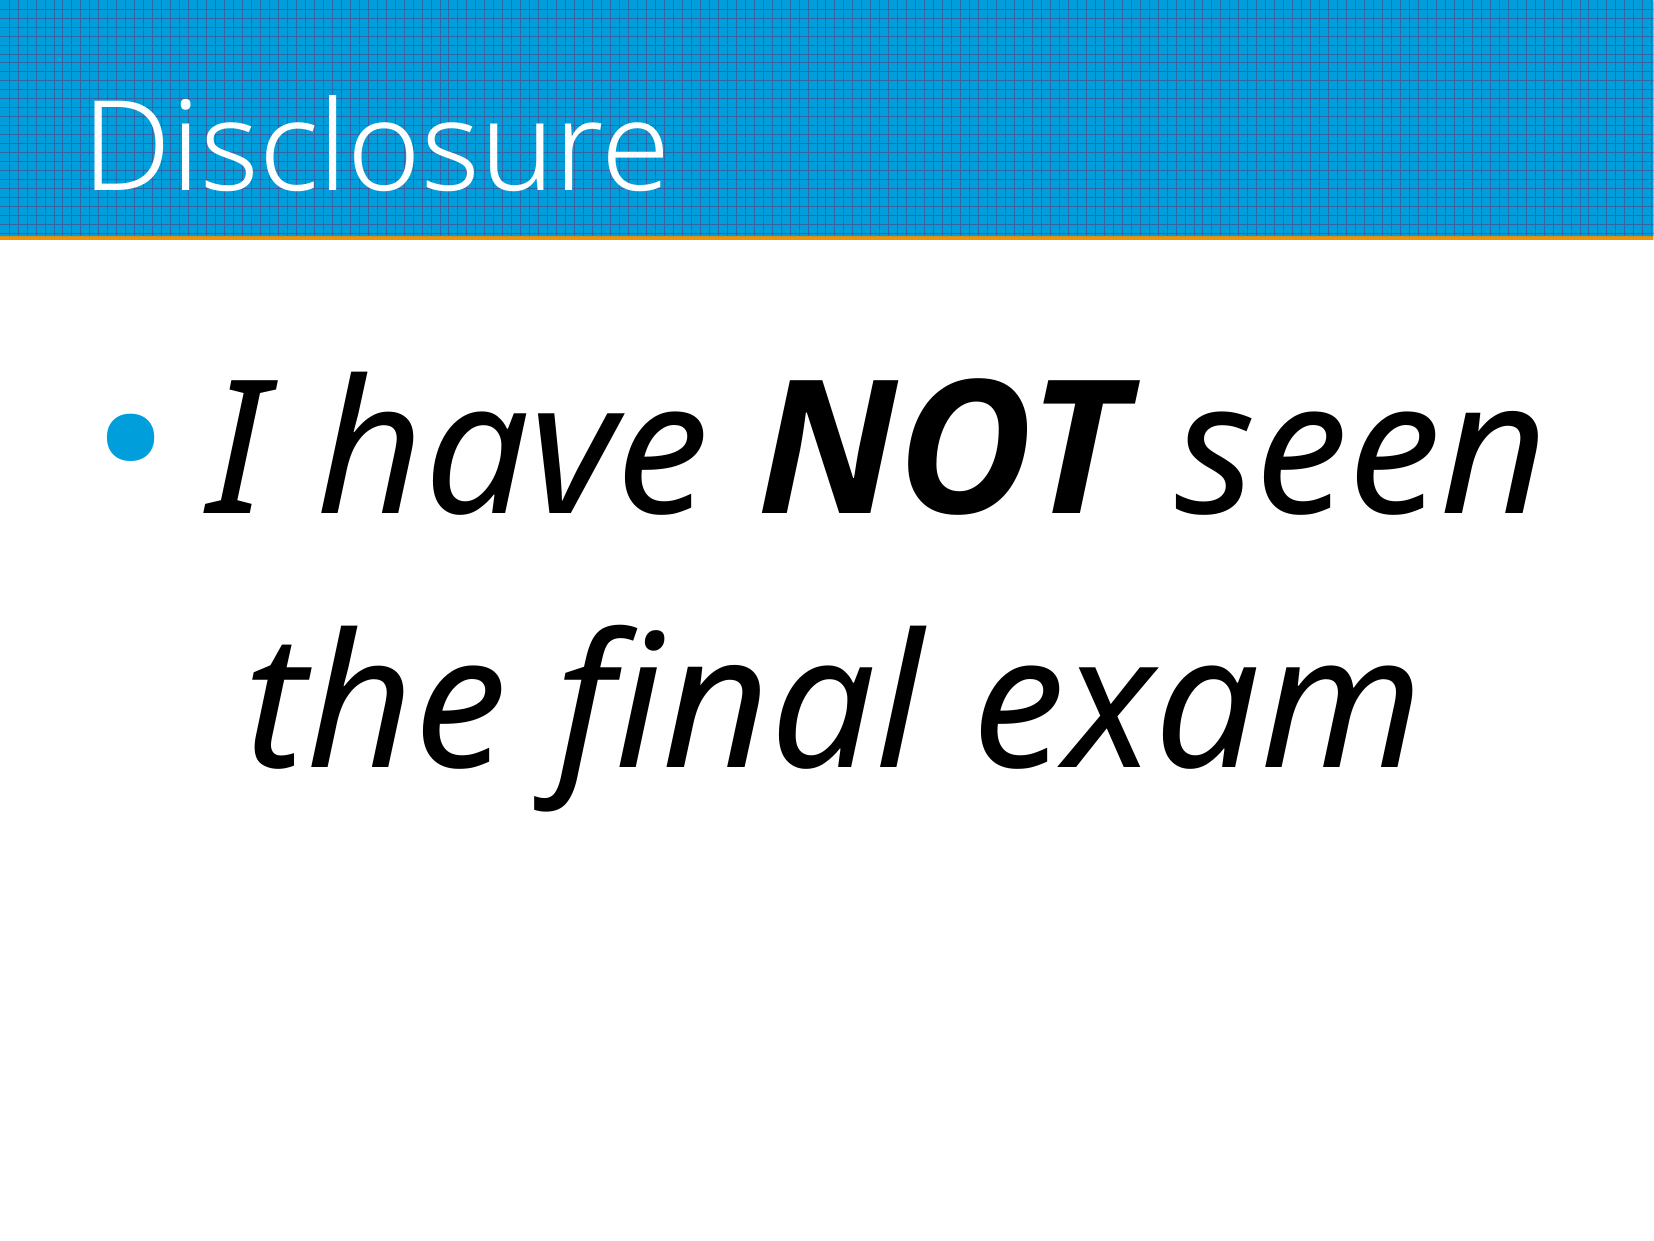

# Disclosure
 I have NOT seen the final exam